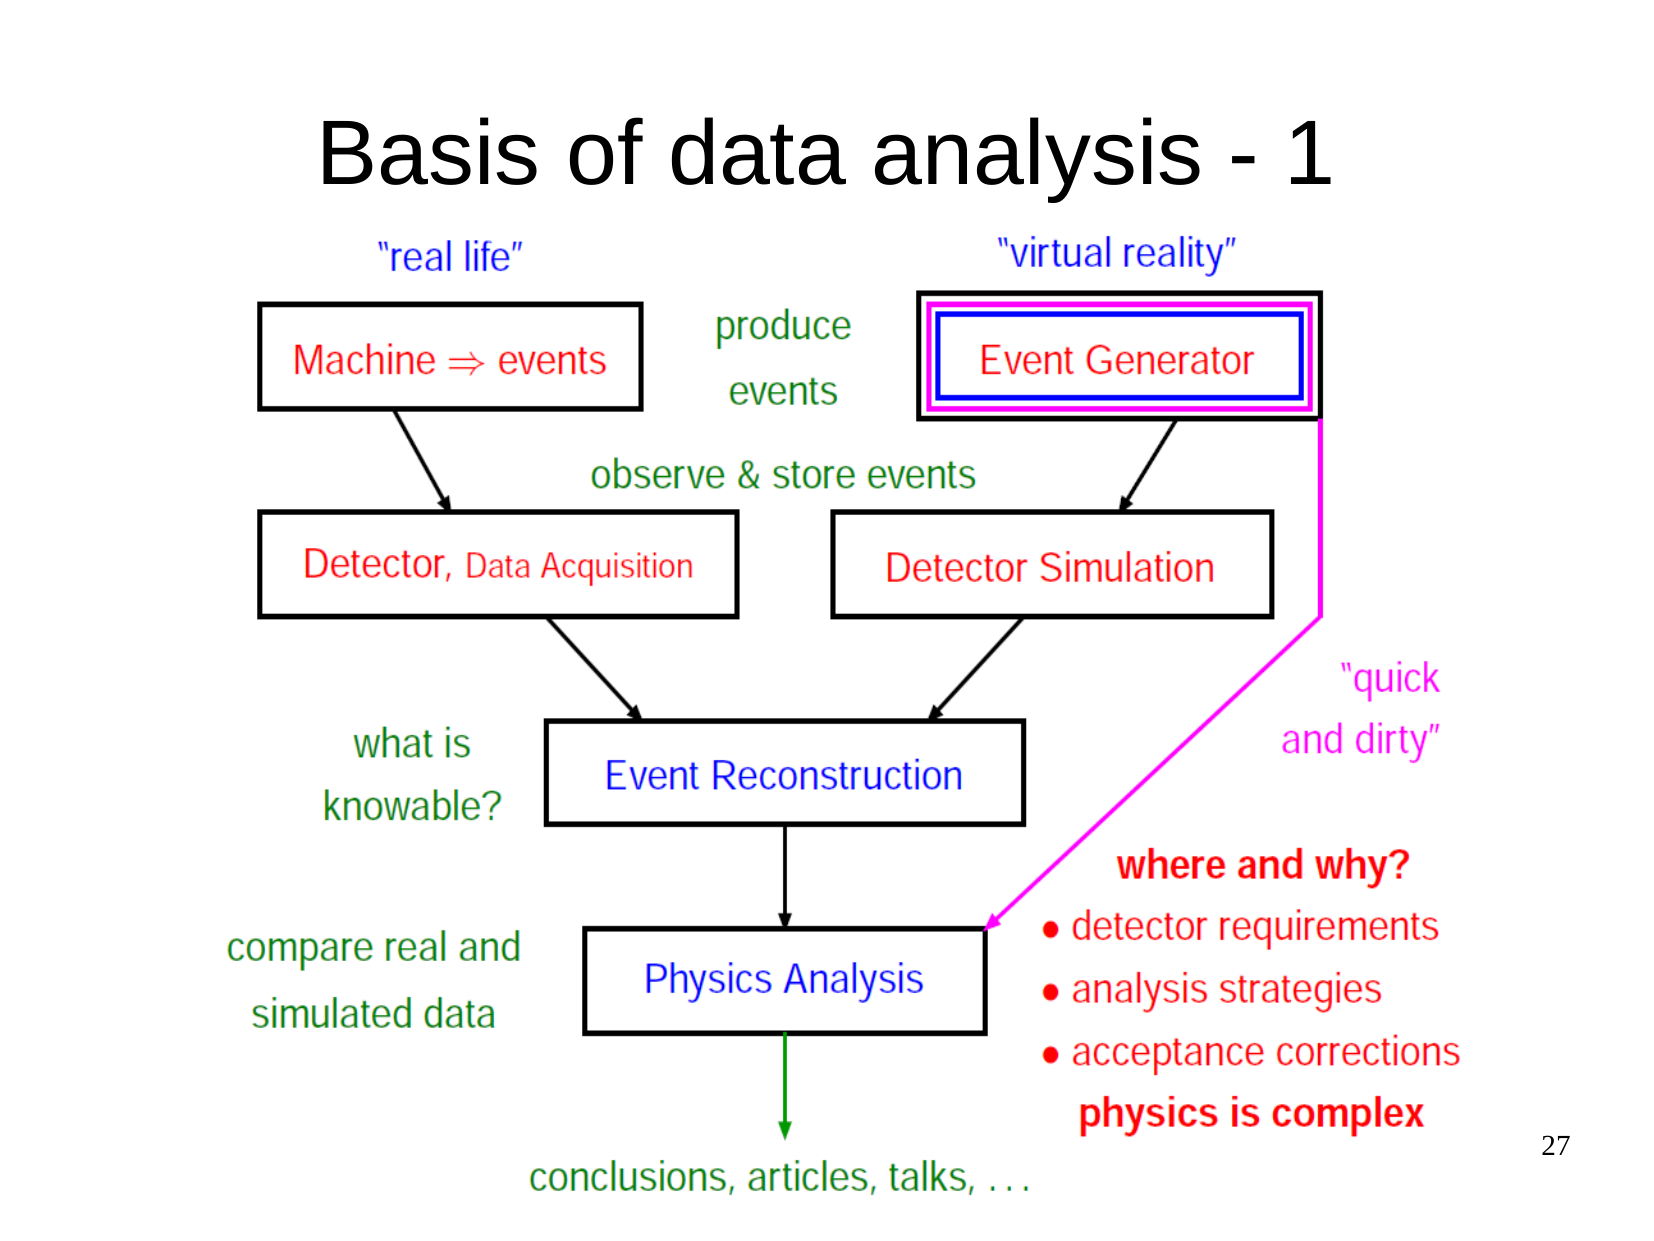

# Basis of data analysis - 1
Data Science Summer School 2017
27